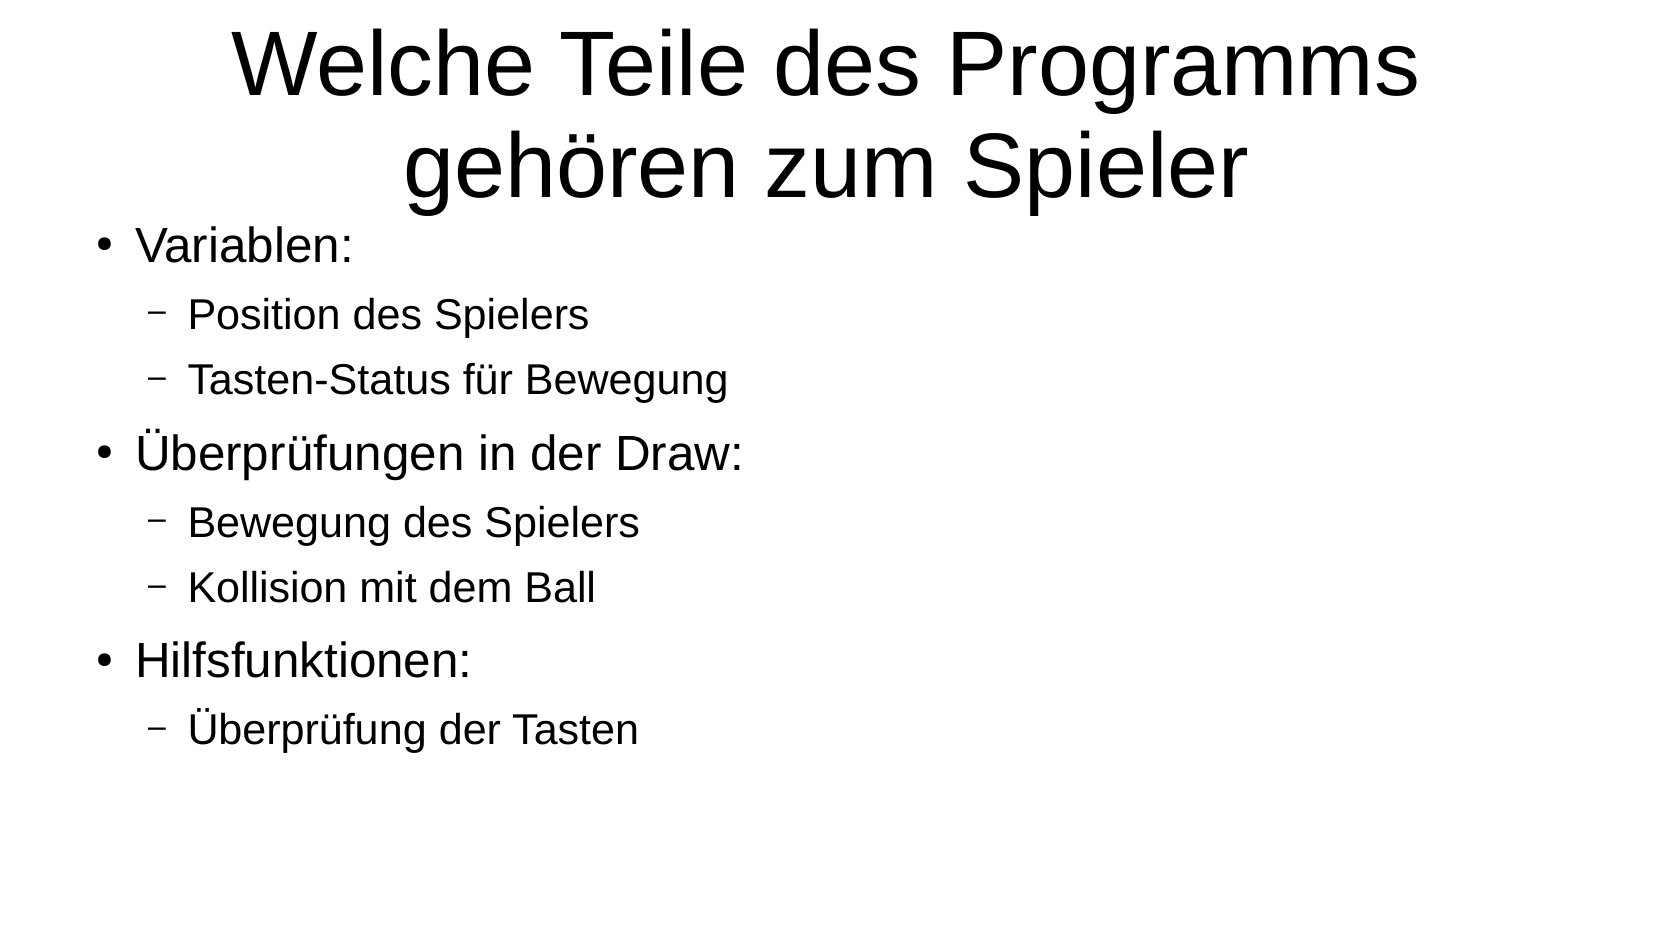

# Welche Teile des Programms gehören zum Spieler
Variablen:
Position des Spielers
Tasten-Status für Bewegung
Überprüfungen in der Draw:
Bewegung des Spielers
Kollision mit dem Ball
Hilfsfunktionen:
Überprüfung der Tasten